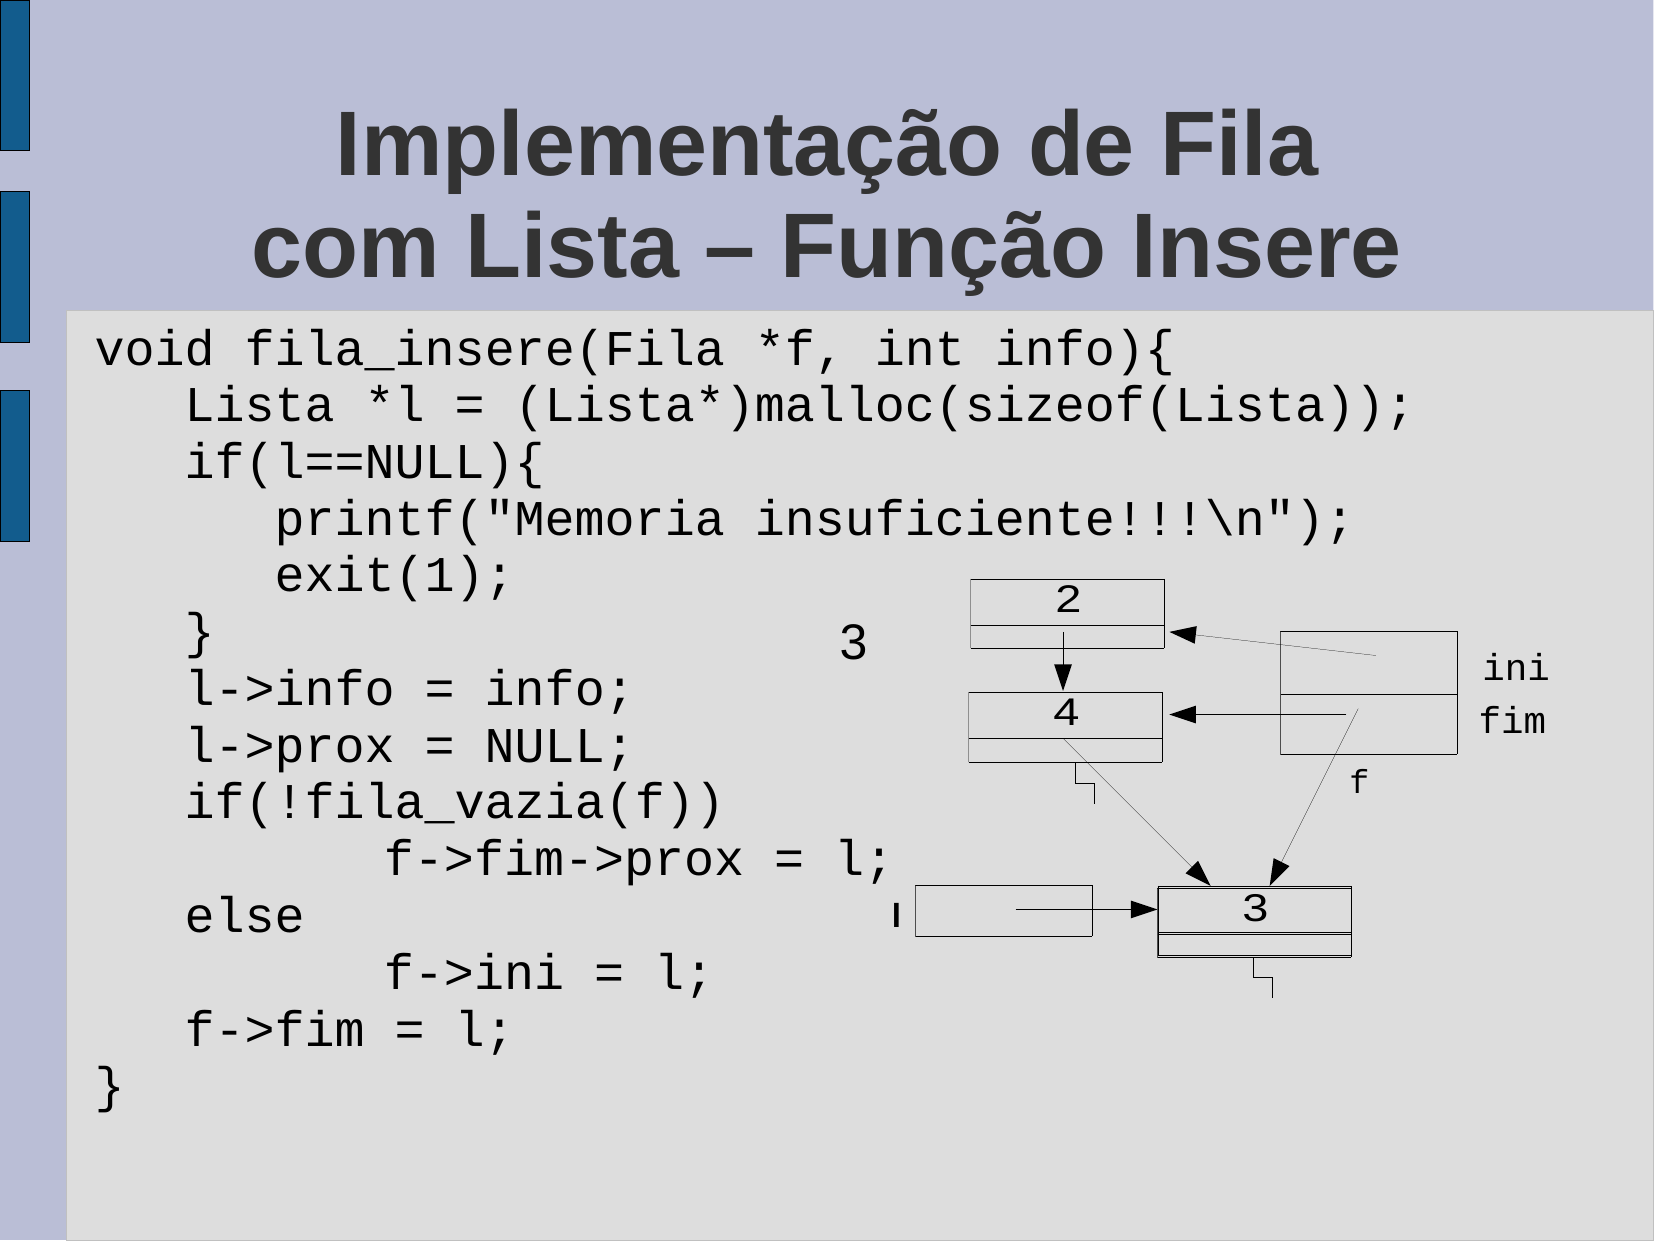

# Implementação de Fila com Lista – Função Insere
void fila_insere(Fila *f, int info){
 Lista *l = (Lista*)malloc(sizeof(Lista));
 if(l==NULL){
 printf("Memoria insuficiente!!!\n");
 exit(1);
 }
 l->info = info;
 l->prox = NULL;
 if(!fila_vazia(f))
 		f->fim->prox = l;
 else
 		f->ini = l;
 f->fim = l;
}
3
fim
ini
f
l